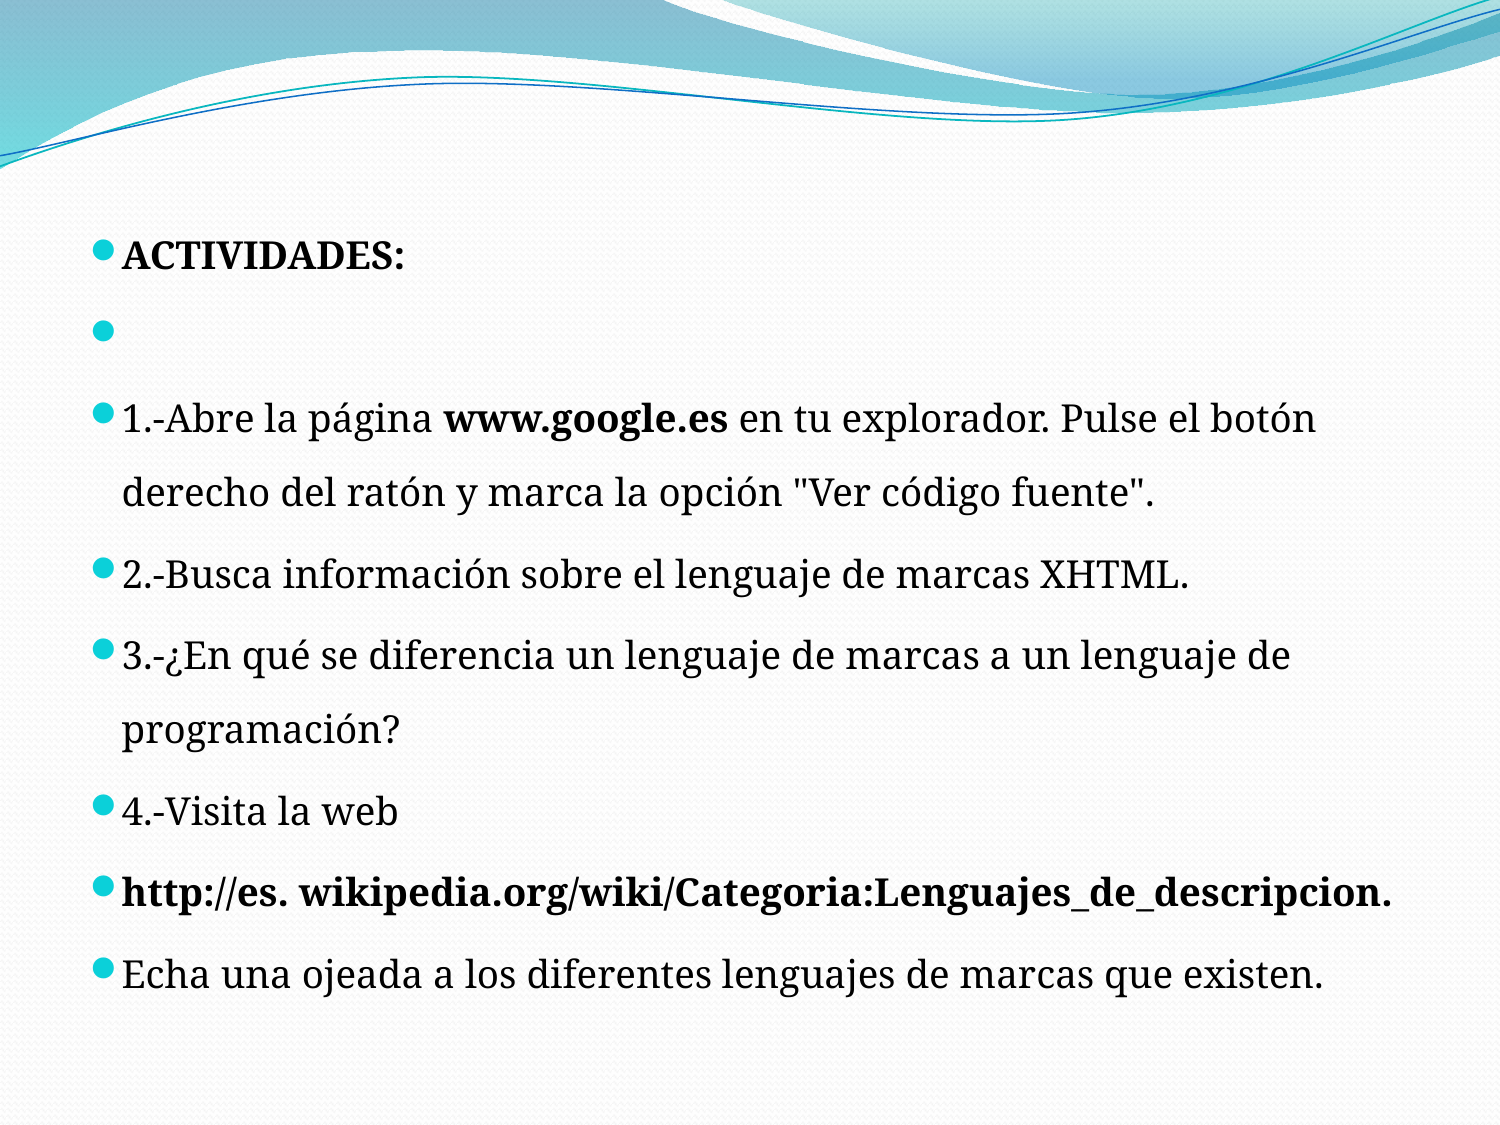

# ACTIVIDADES:
1.-Abre la página www.google.es en tu explorador. Pulse el botón derecho del ratón y marca la opción "Ver código fuente".
2.-Busca información sobre el lenguaje de marcas XHTML.
3.-¿En qué se diferencia un lenguaje de marcas a un lenguaje de programación?
4.-Visita la web
http://es. wikipedia.org/wiki/Categoria:Lenguajes_de_descripcion.
Echa una ojeada a los diferentes lenguajes de marcas que existen.